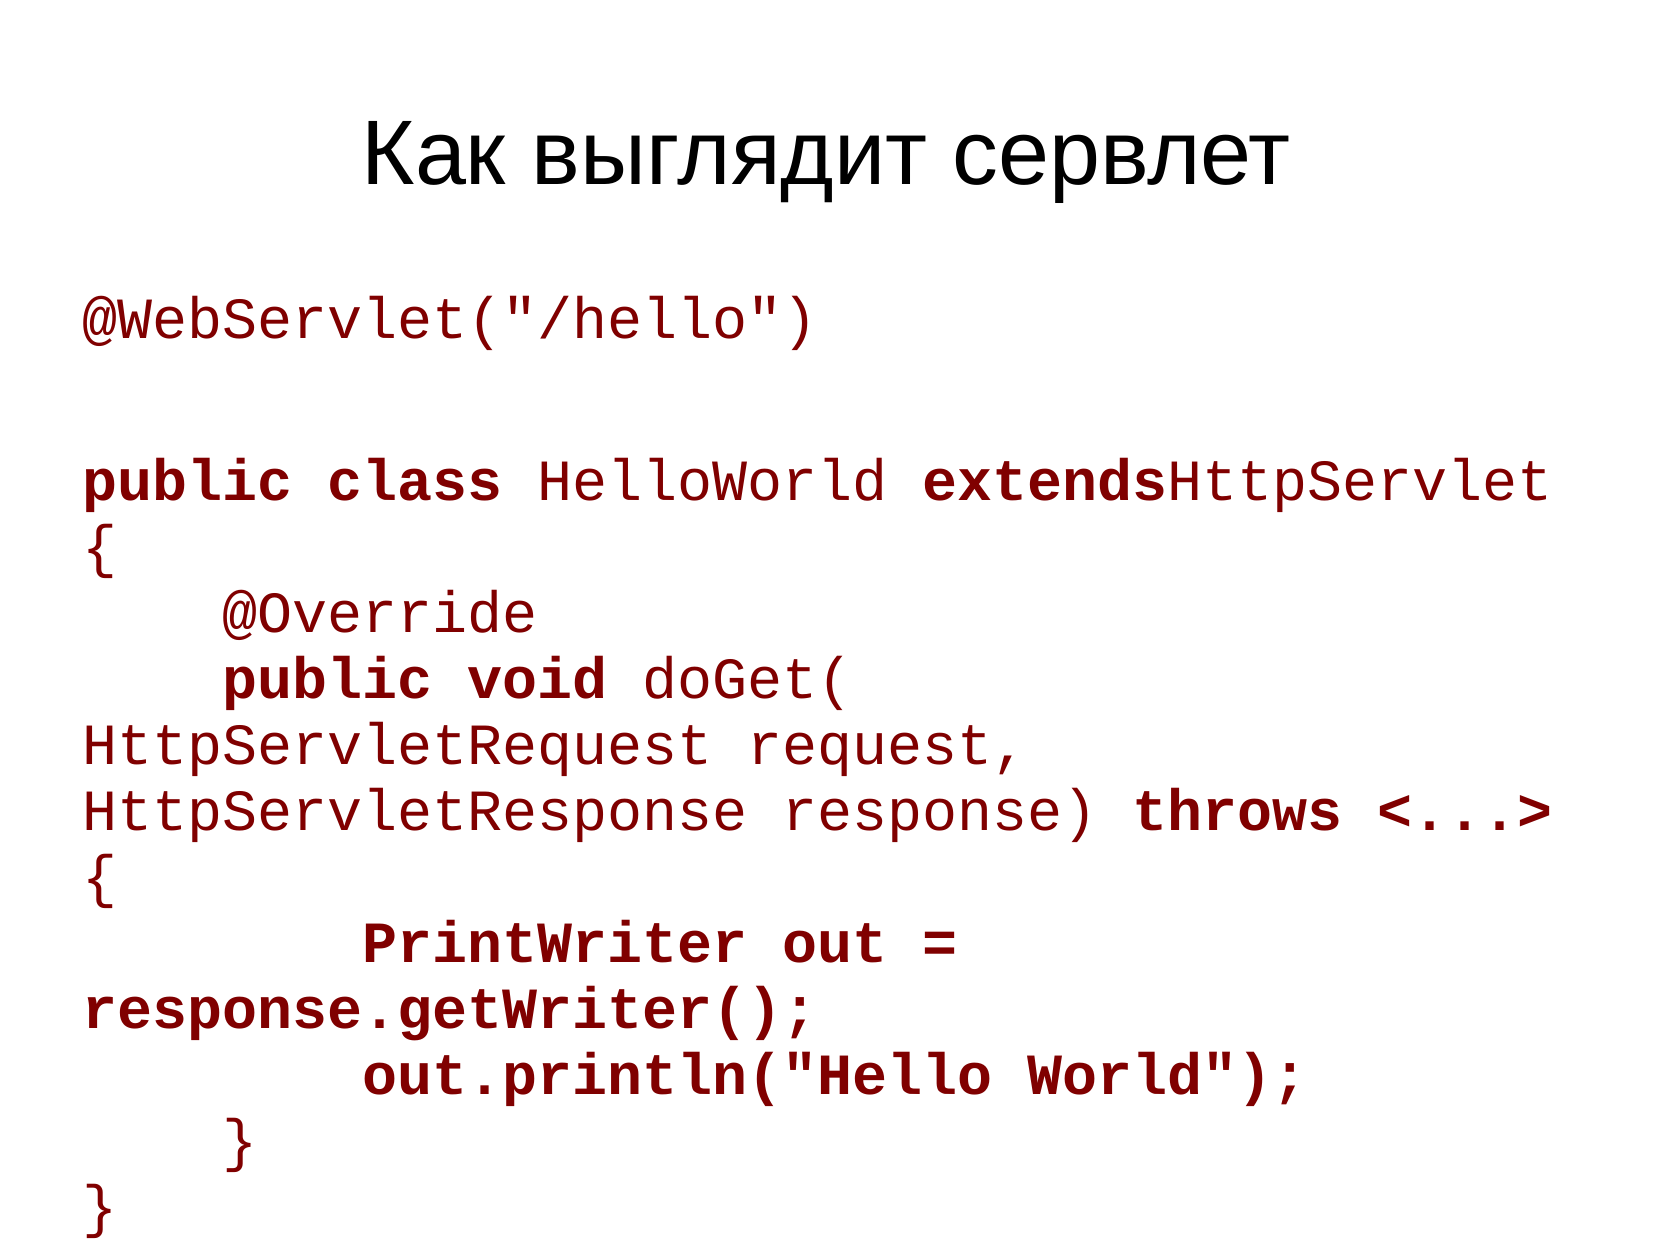

# Как выглядит сервлет
@WebServlet("/hello")
public class HelloWorld extendsHttpServlet {
 @Override
 public void doGet(
HttpServletRequest request, HttpServletResponse response) throws <...> {
 PrintWriter out = response.getWriter();
 out.println("Hello World");
 }
}